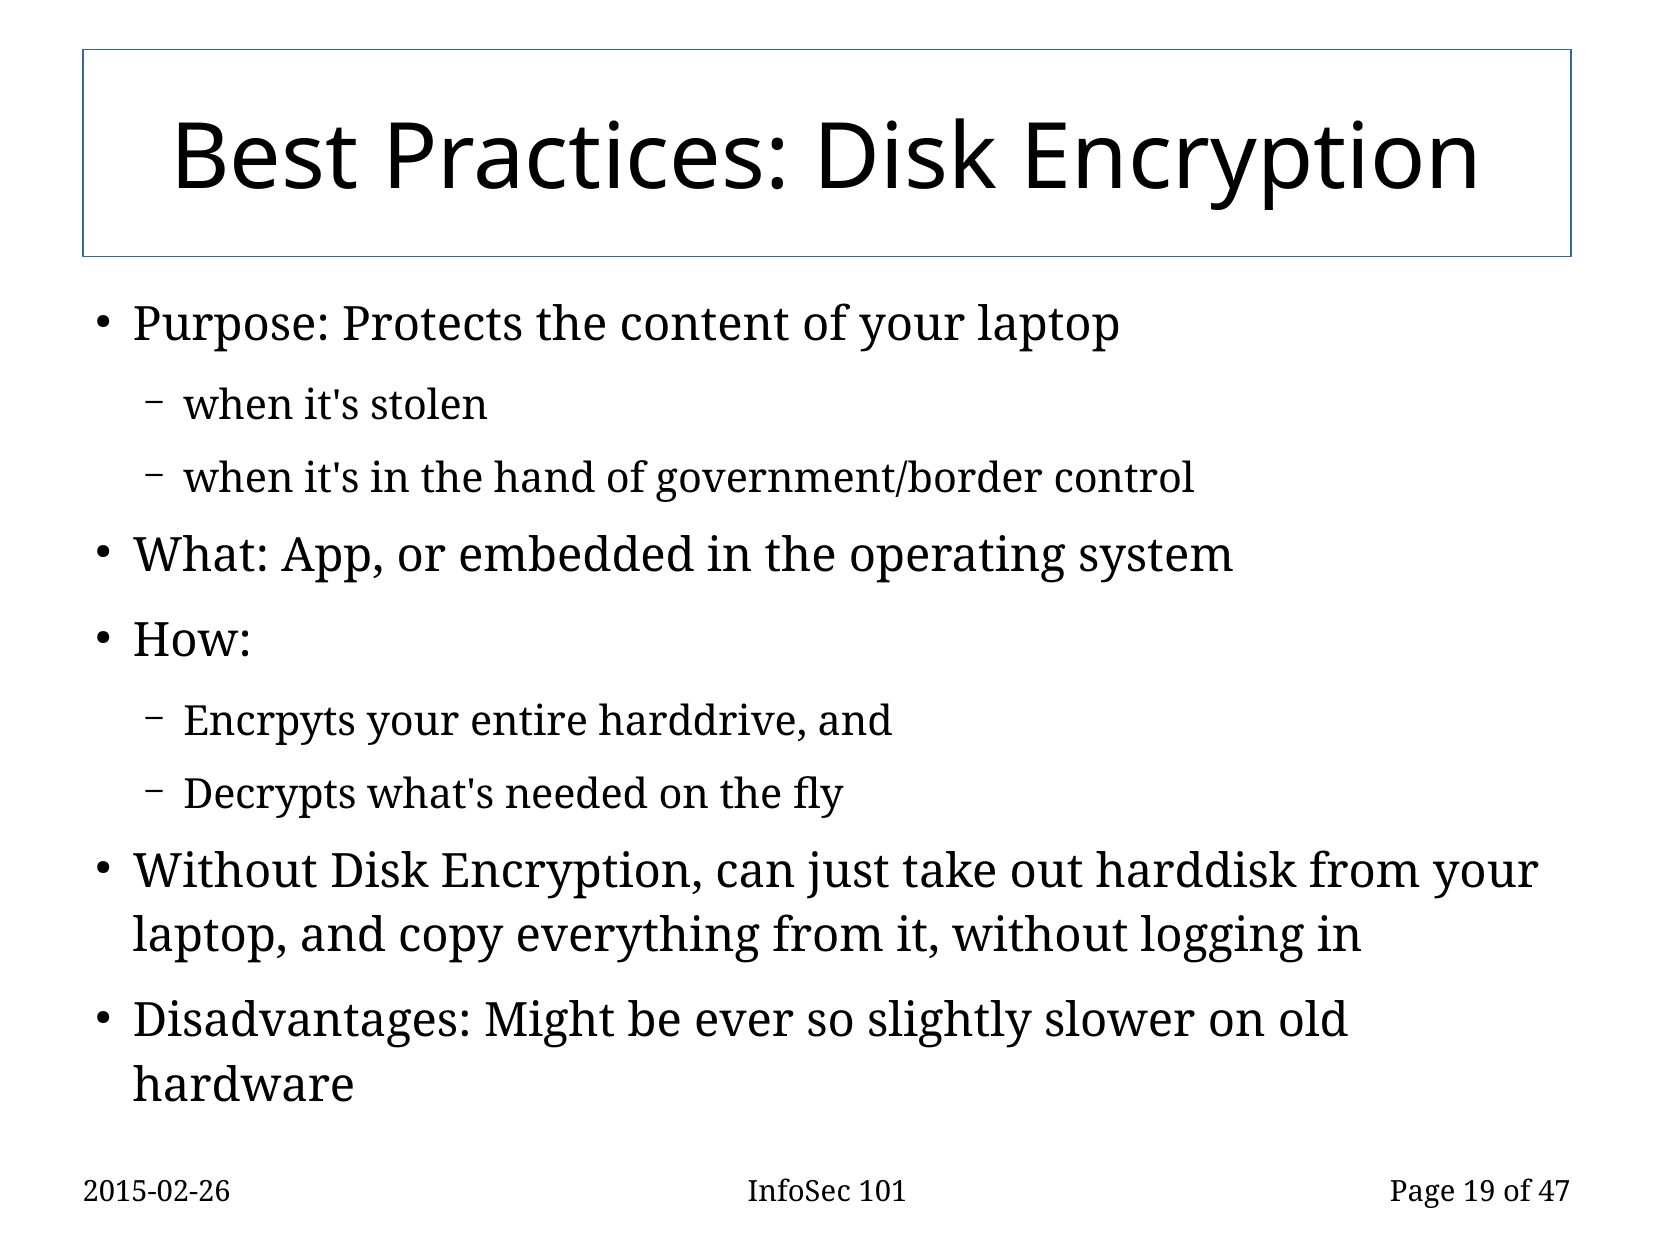

# Best Practices: Disk Encryption
Purpose: Protects the content of your laptop
when it's stolen
when it's in the hand of government/border control
What: App, or embedded in the operating system
How:
Encrpyts your entire harddrive, and
Decrypts what's needed on the fly
Without Disk Encryption, can just take out harddisk from your laptop, and copy everything from it, without logging in
Disadvantages: Might be ever so slightly slower on old hardware
2015-02-26
InfoSec 101
19